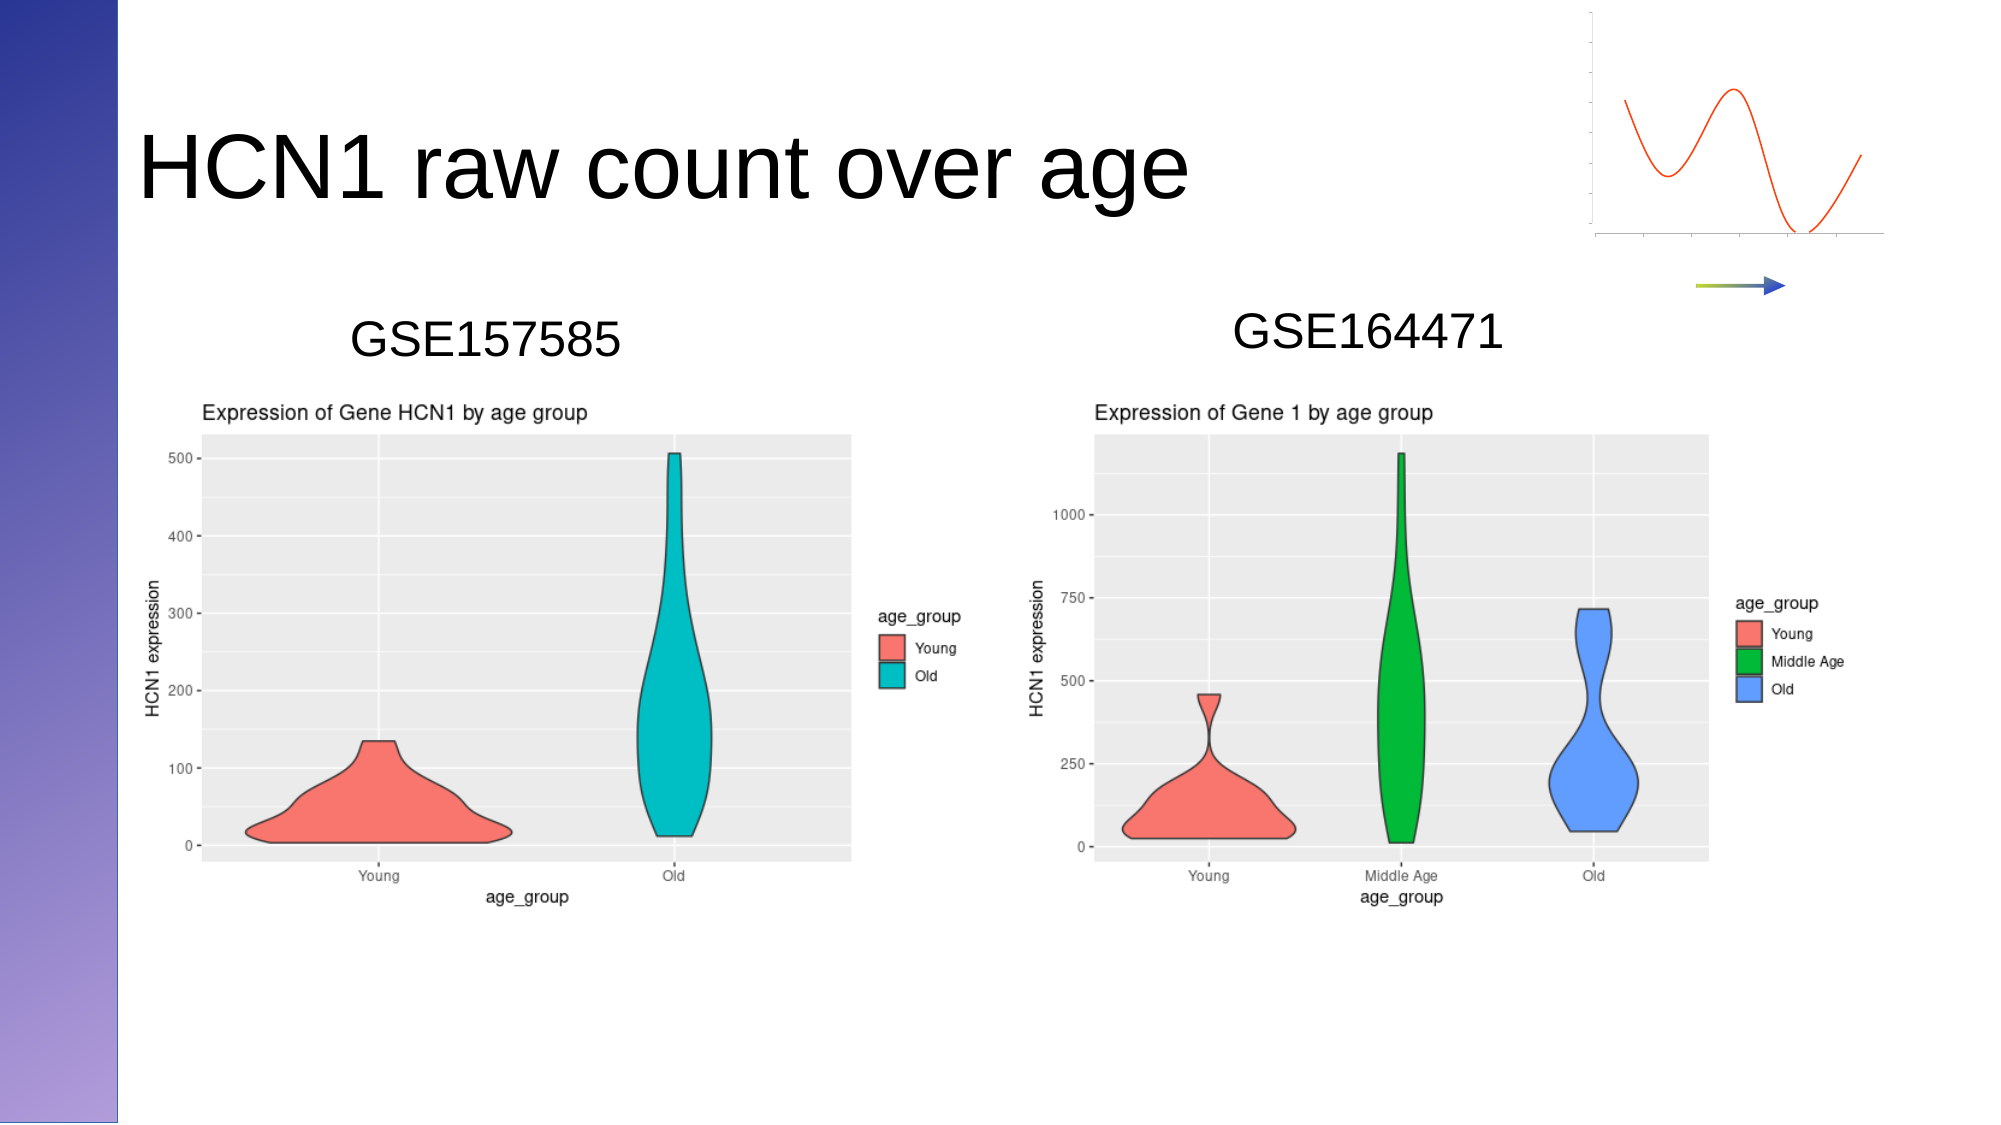

# HCN1 raw count over age
GSE164471
GSE157585